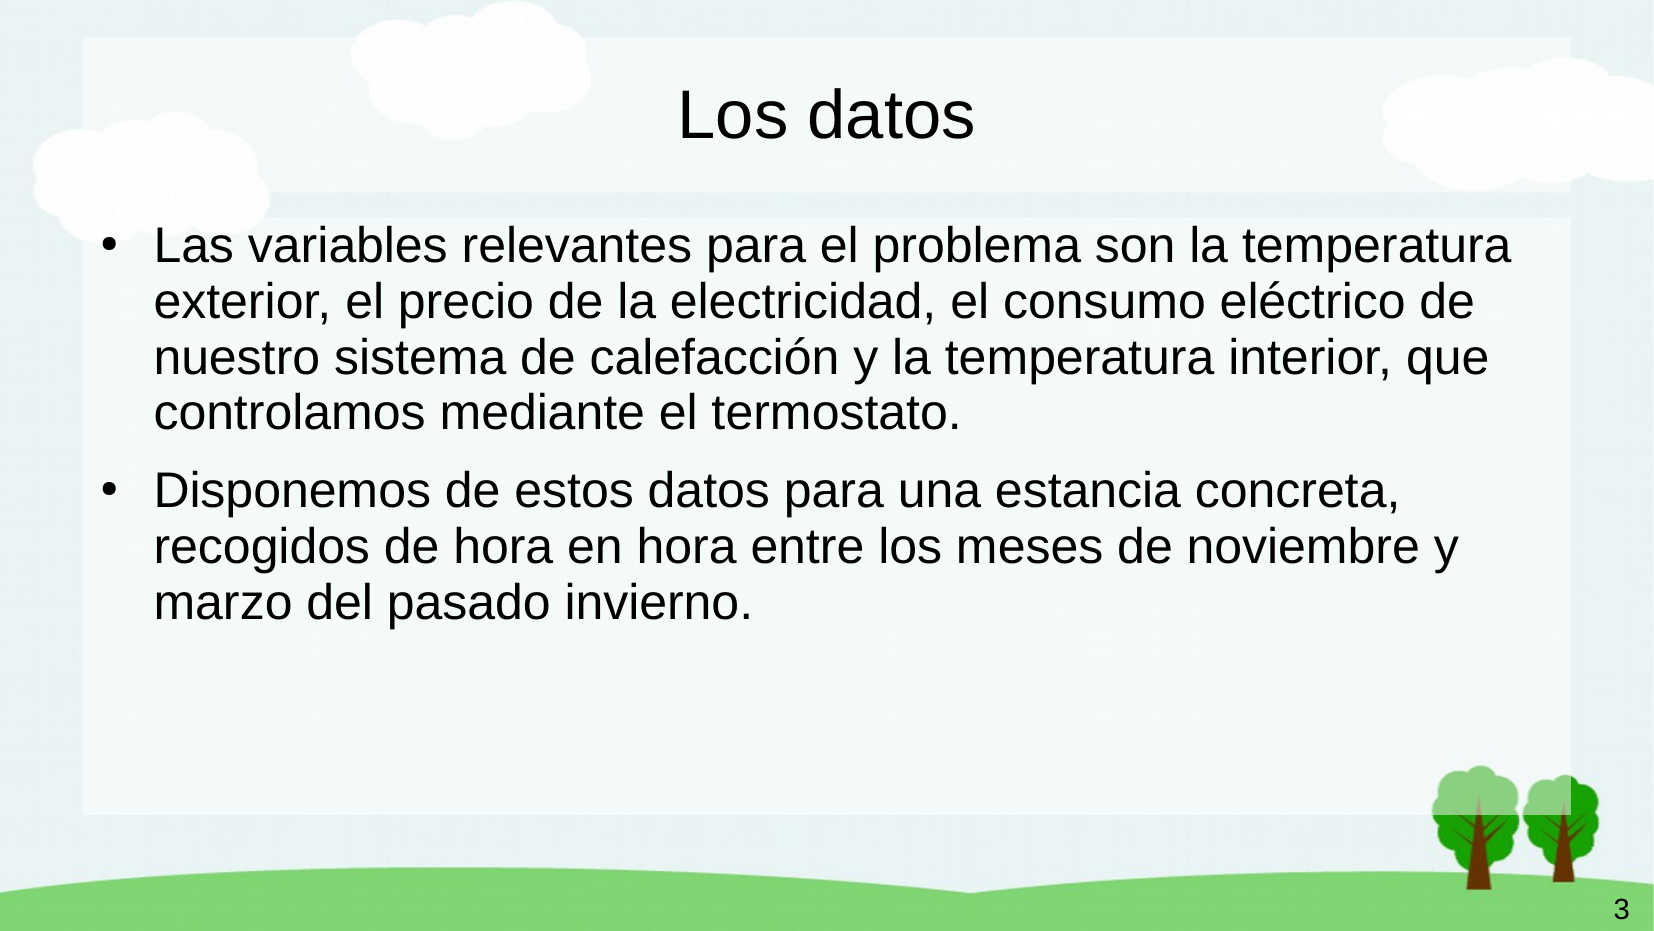

# Los datos
Las variables relevantes para el problema son la temperatura exterior, el precio de la electricidad, el consumo eléctrico de nuestro sistema de calefacción y la temperatura interior, que controlamos mediante el termostato.
Disponemos de estos datos para una estancia concreta, recogidos de hora en hora entre los meses de noviembre y marzo del pasado invierno.
3